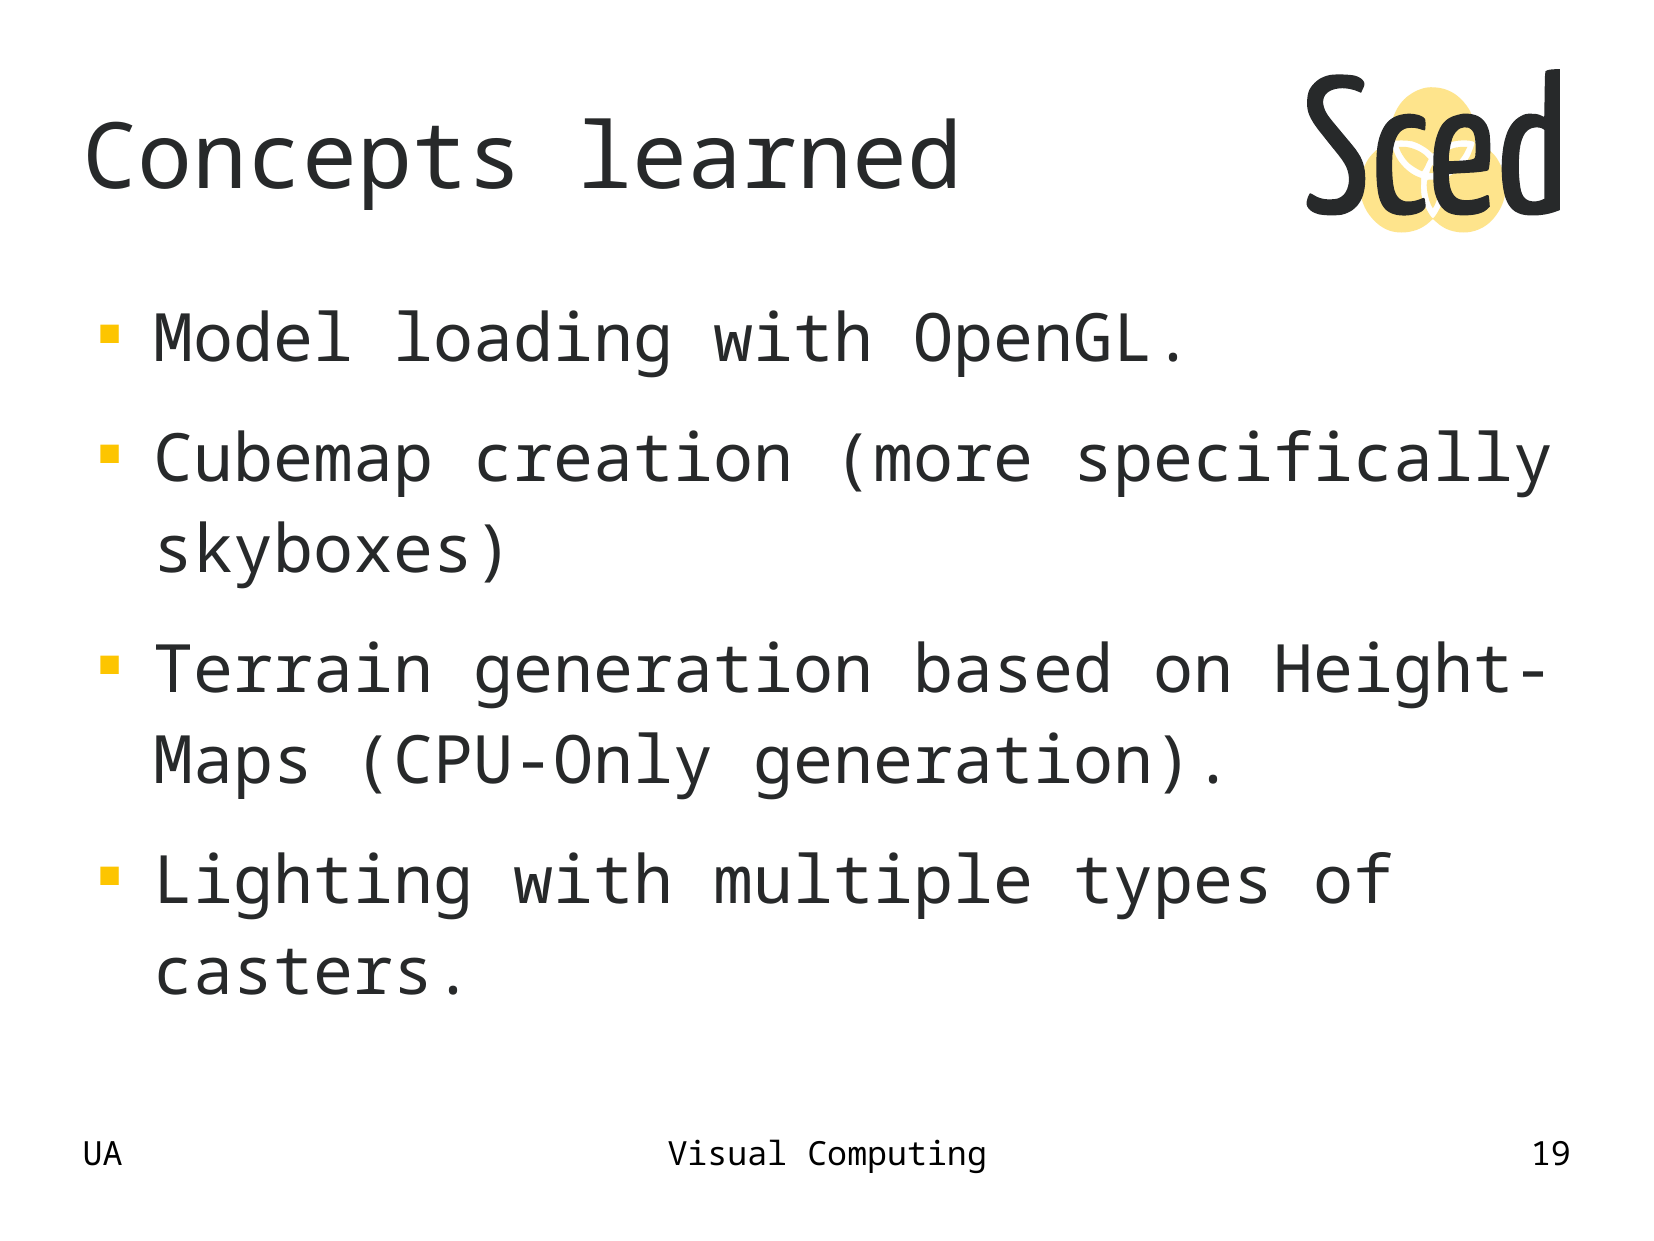

# Concepts learned
Model loading with OpenGL.
Cubemap creation (more specifically skyboxes)
Terrain generation based on Height-Maps (CPU-Only generation).
Lighting with multiple types of casters.
UA
Visual Computing
19